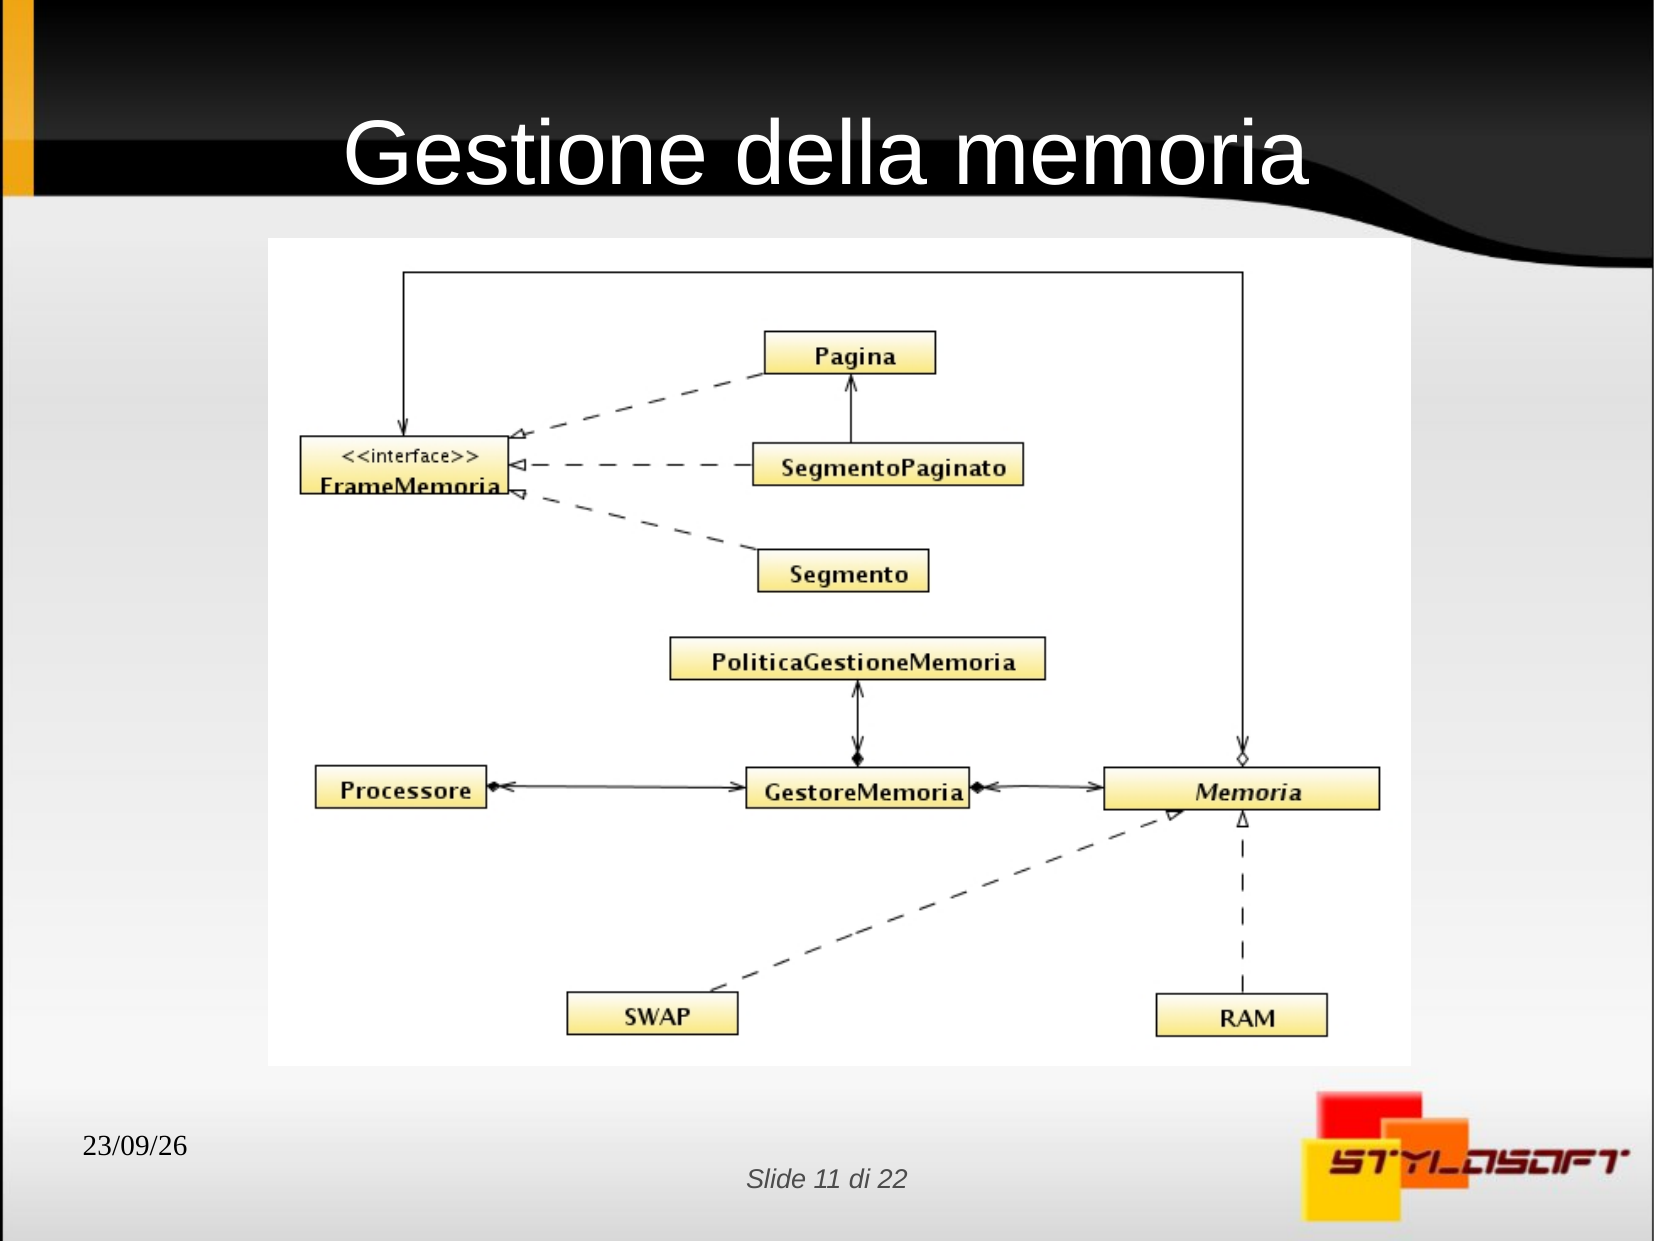

# Gestione della memoria
Slide di 22